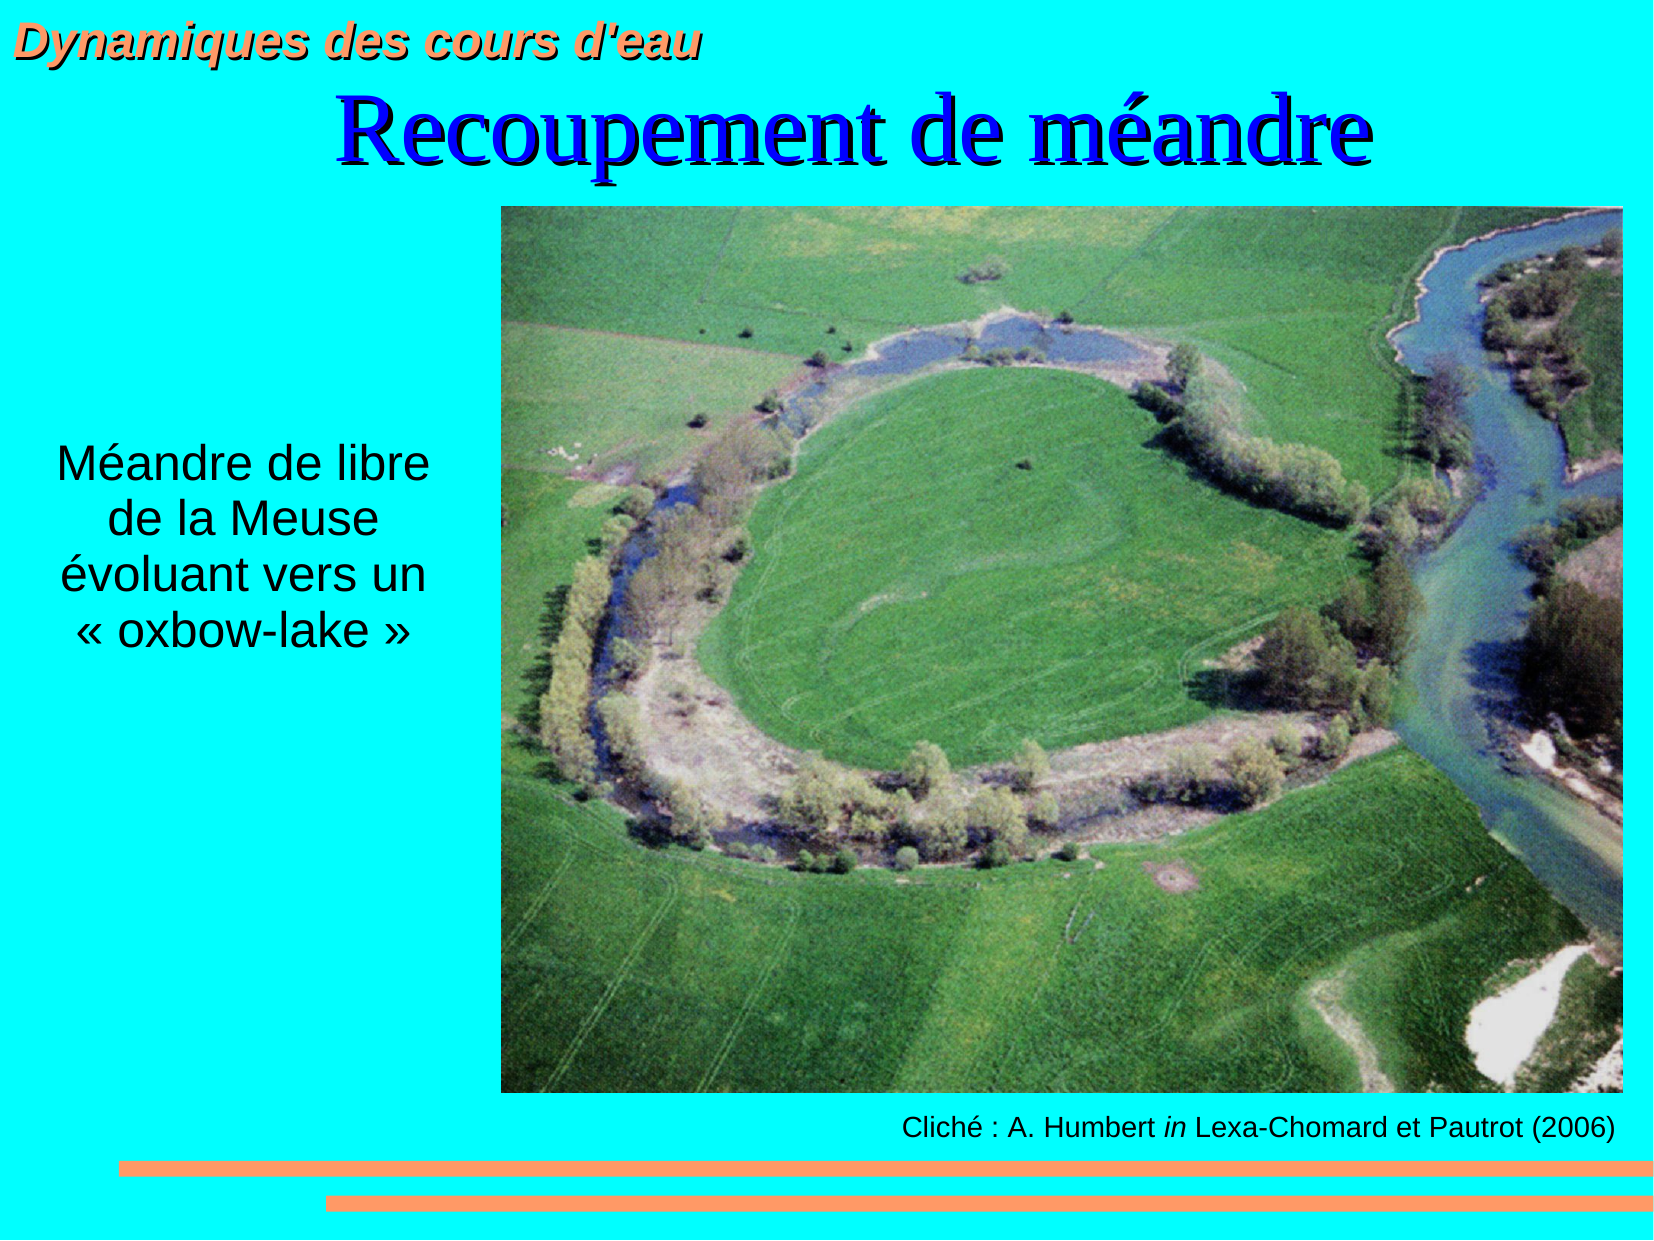

# Dynamiques des cours d'eau
Recoupement de méandre
Méandre de libre de la Meuse évoluant vers un « oxbow-lake »
Cliché : A. Humbert in Lexa-Chomard et Pautrot (2006)